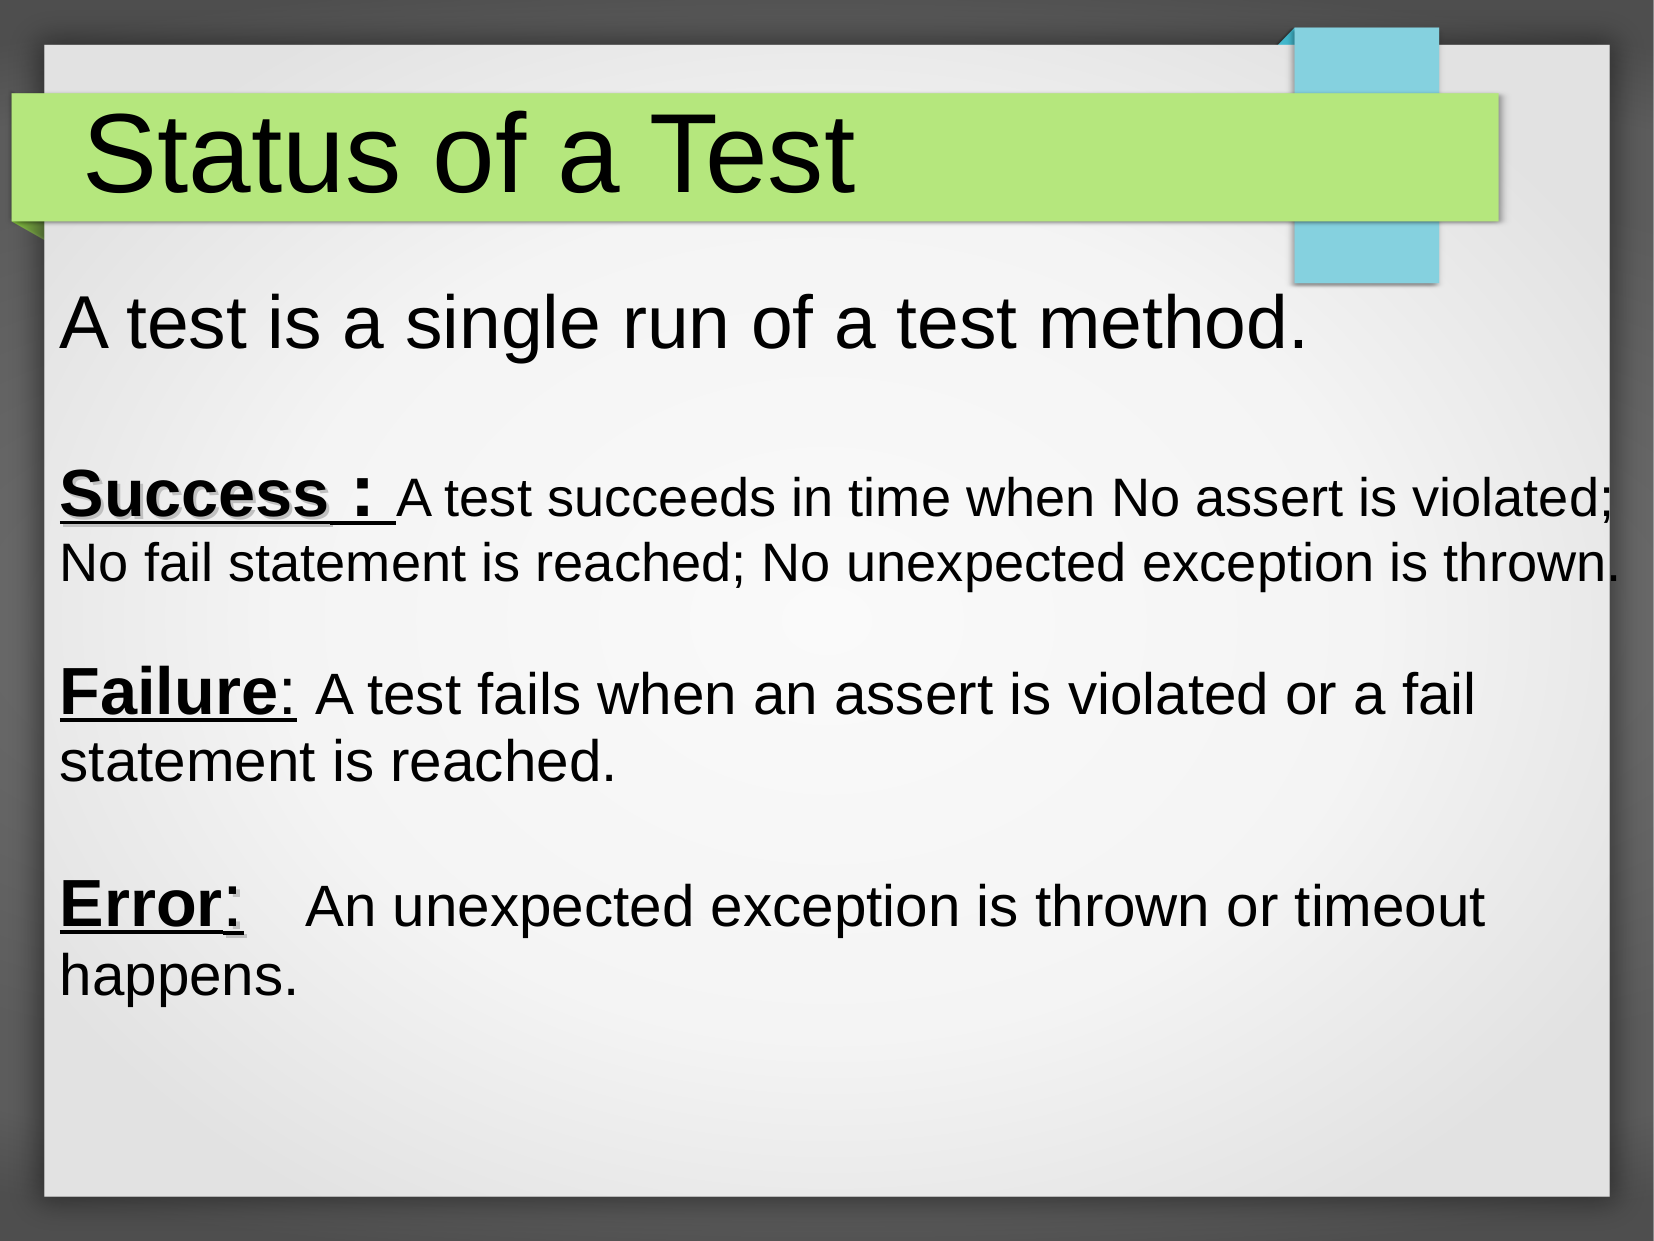

# Status of a Test
A test is a single run of a test method.
Success : A test succeeds in time when No assert is violated; No fail statement is reached; No unexpected exception is thrown.
Failure: A test fails when an assert is violated or a fail statement is reached.
Error: An unexpected exception is thrown or timeout happens.